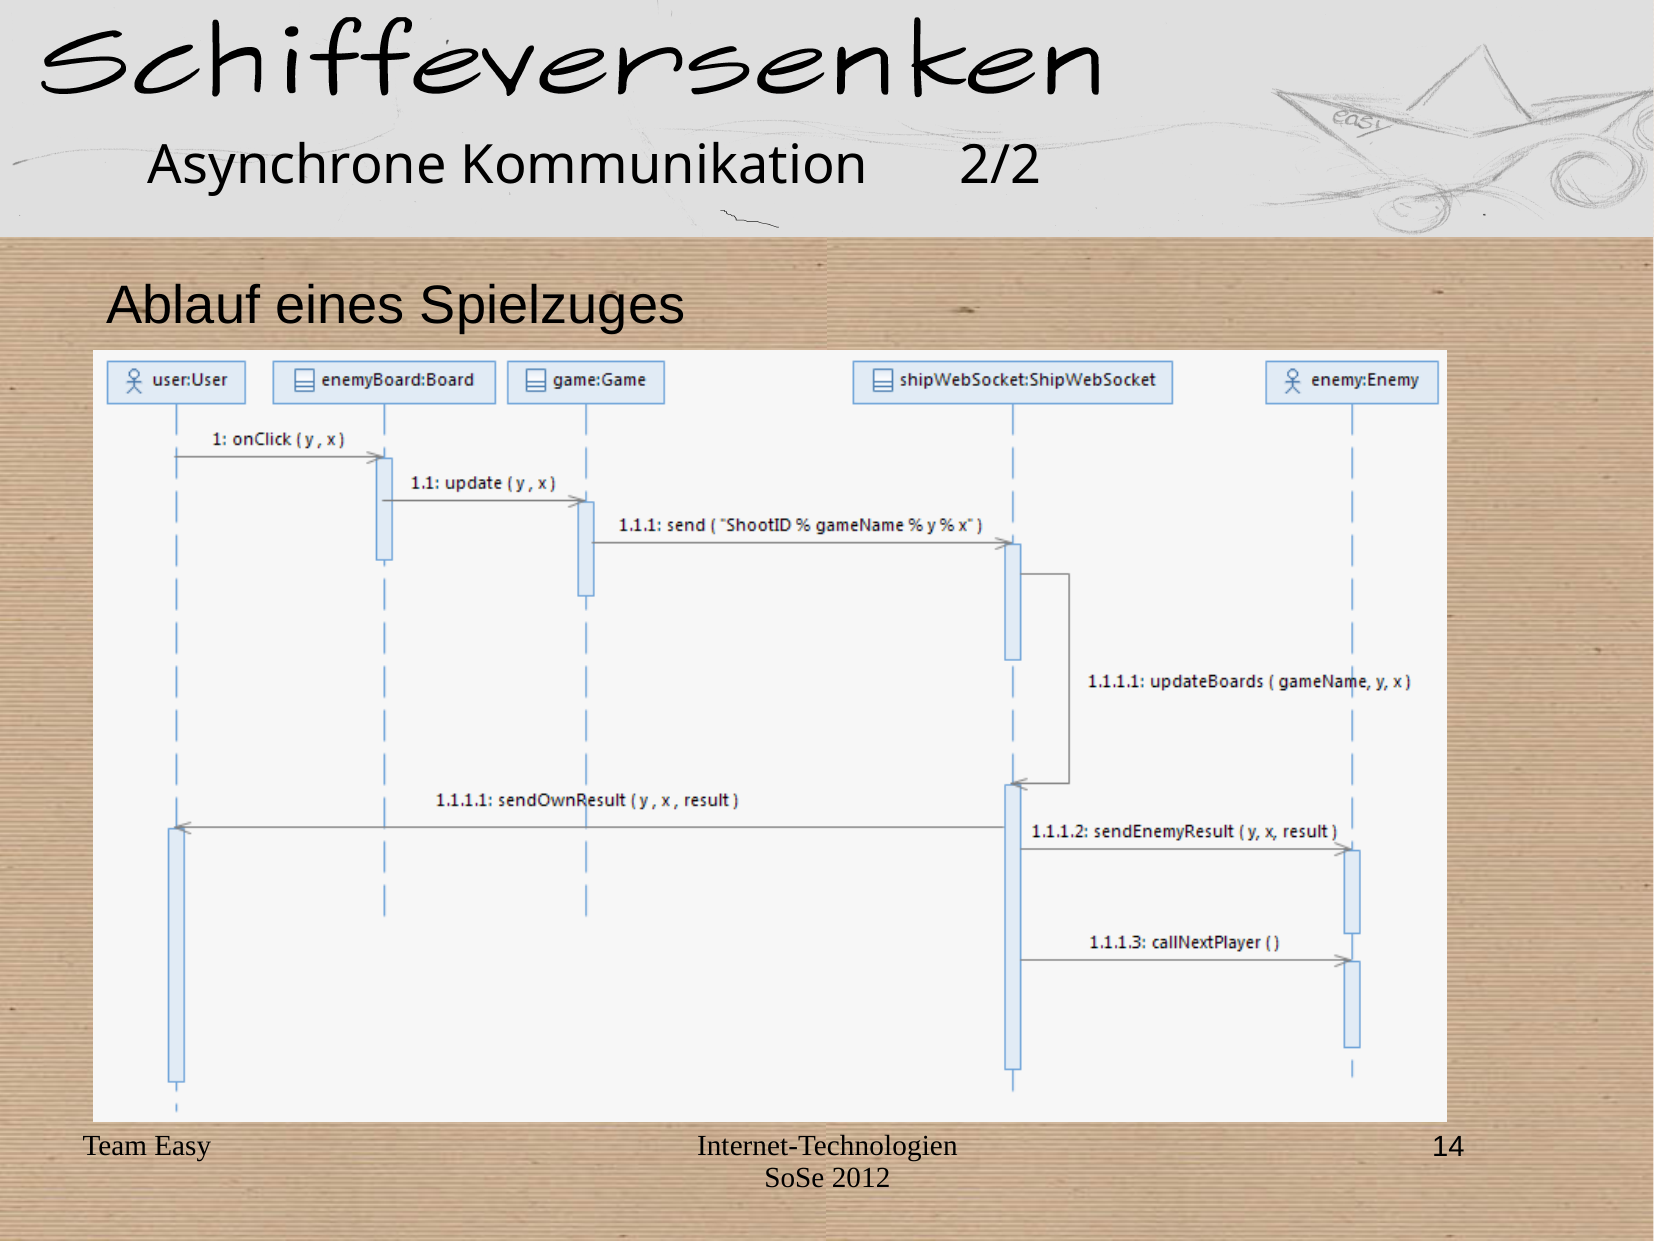

# Asynchrone Kommunikation		2/2
Ablauf eines Spielzuges